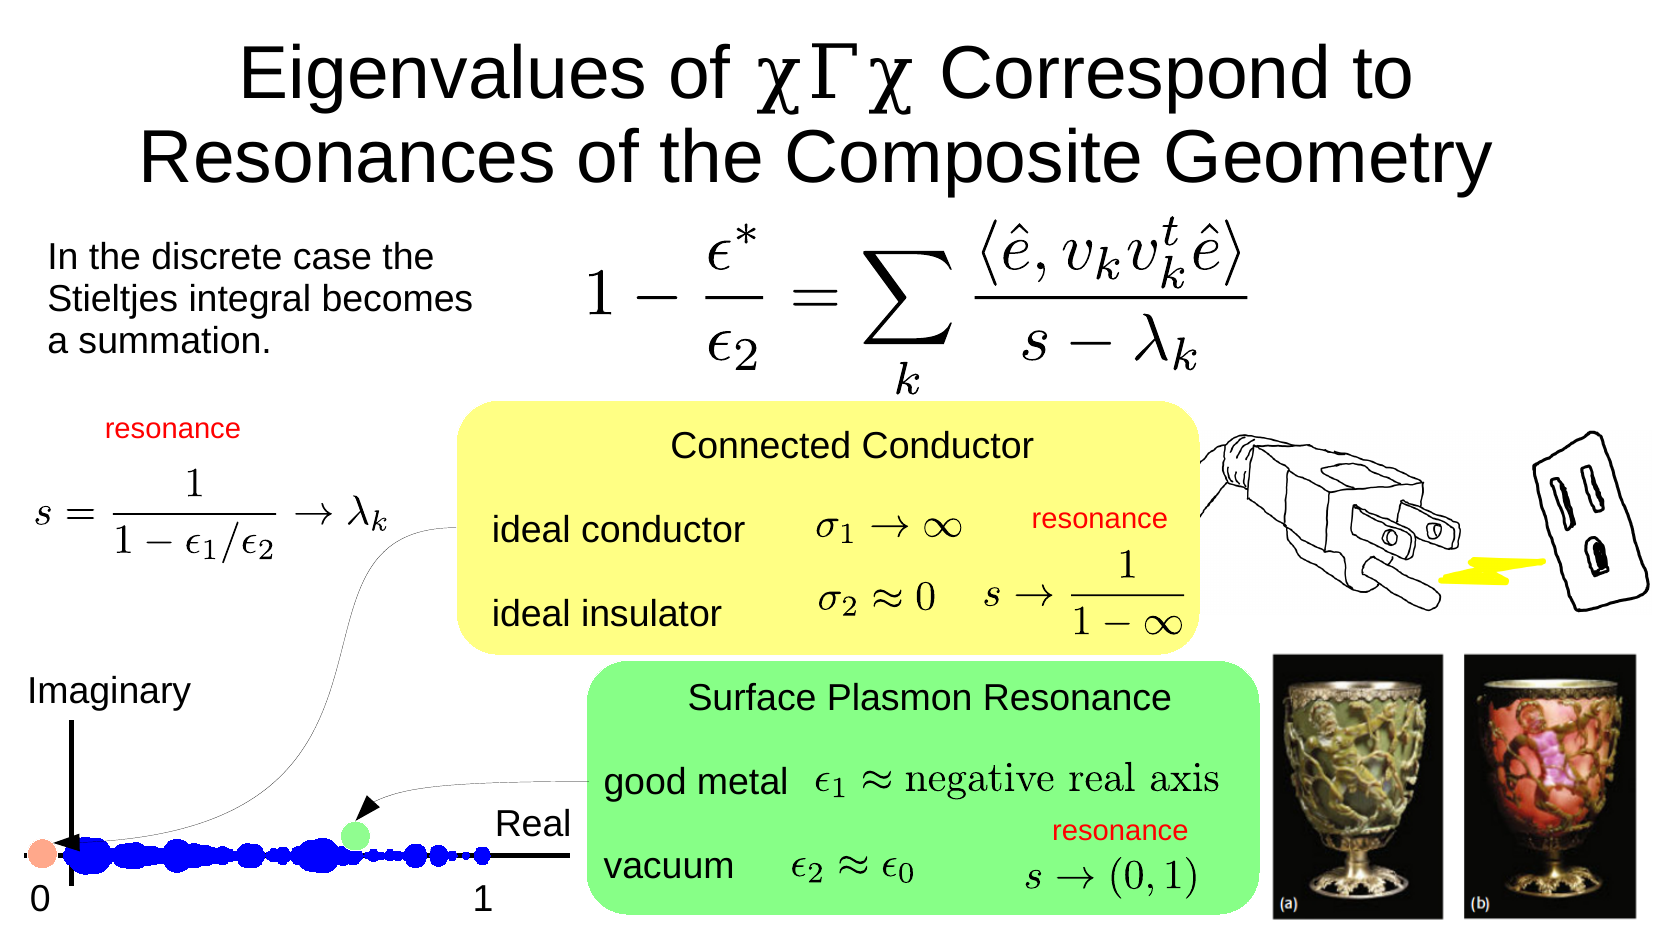

# Eigenvalues of χΓχ Correspond to Resonances of the Composite Geometry
In the discrete case the
Stieltjes integral becomes
a summation.
resonance
 Connected Conductor
ideal conductor
ideal insulator
resonance
Imaginary
 Surface Plasmon Resonance
good metal
vacuum
Real
resonance
0
1